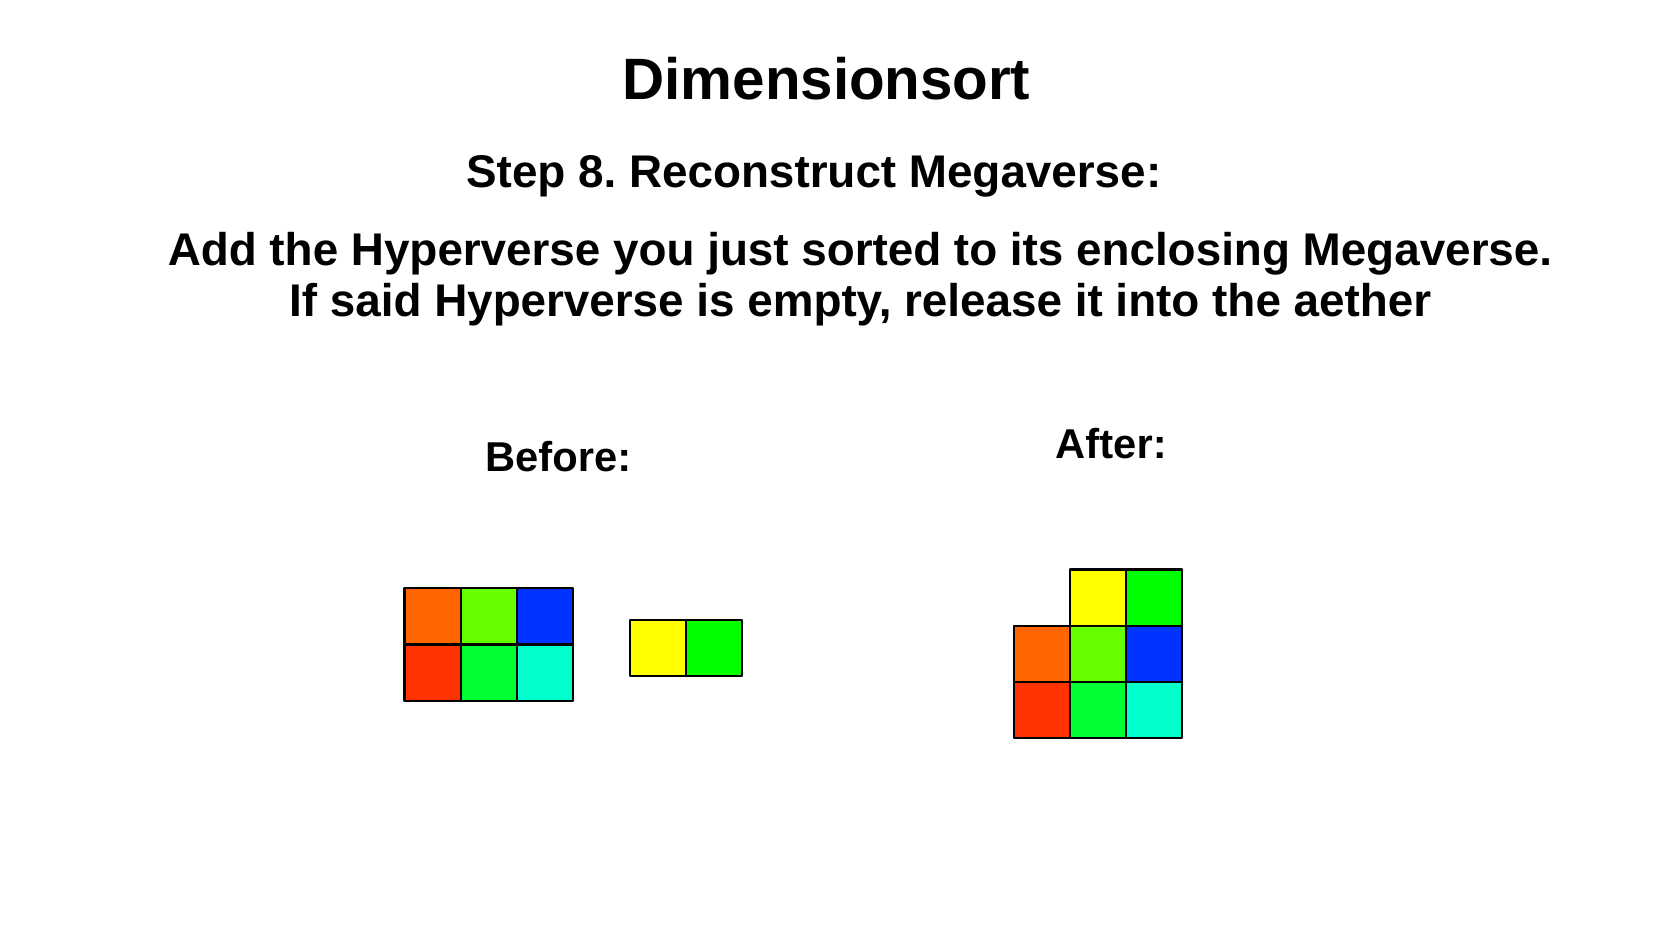

# Dimensionsort
Step 8. Reconstruct Megaverse:
Add the Hyperverse you just sorted to its enclosing Megaverse.
If said Hyperverse is empty, release it into the aether
After:
Before: